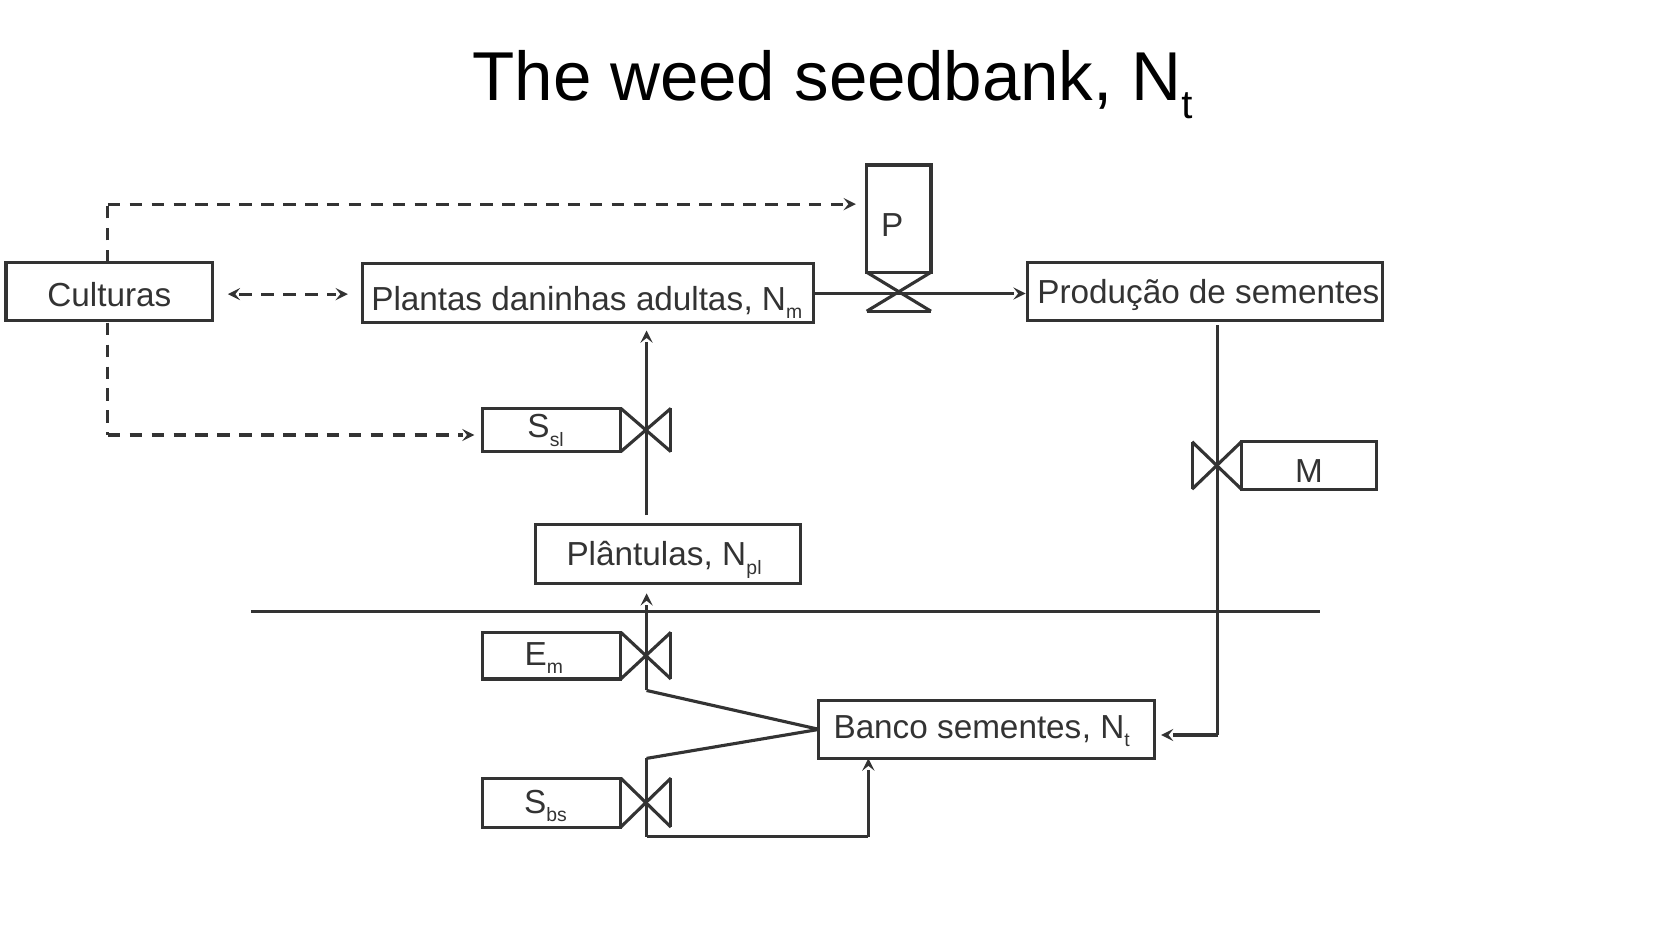

# The weed seedbank, Nt
P
Produção de sementes
Culturas
Plantas daninhas adultas, Nm
Ssl
M
Plântulas, Npl
Em
Banco sementes, Nt
Sbs